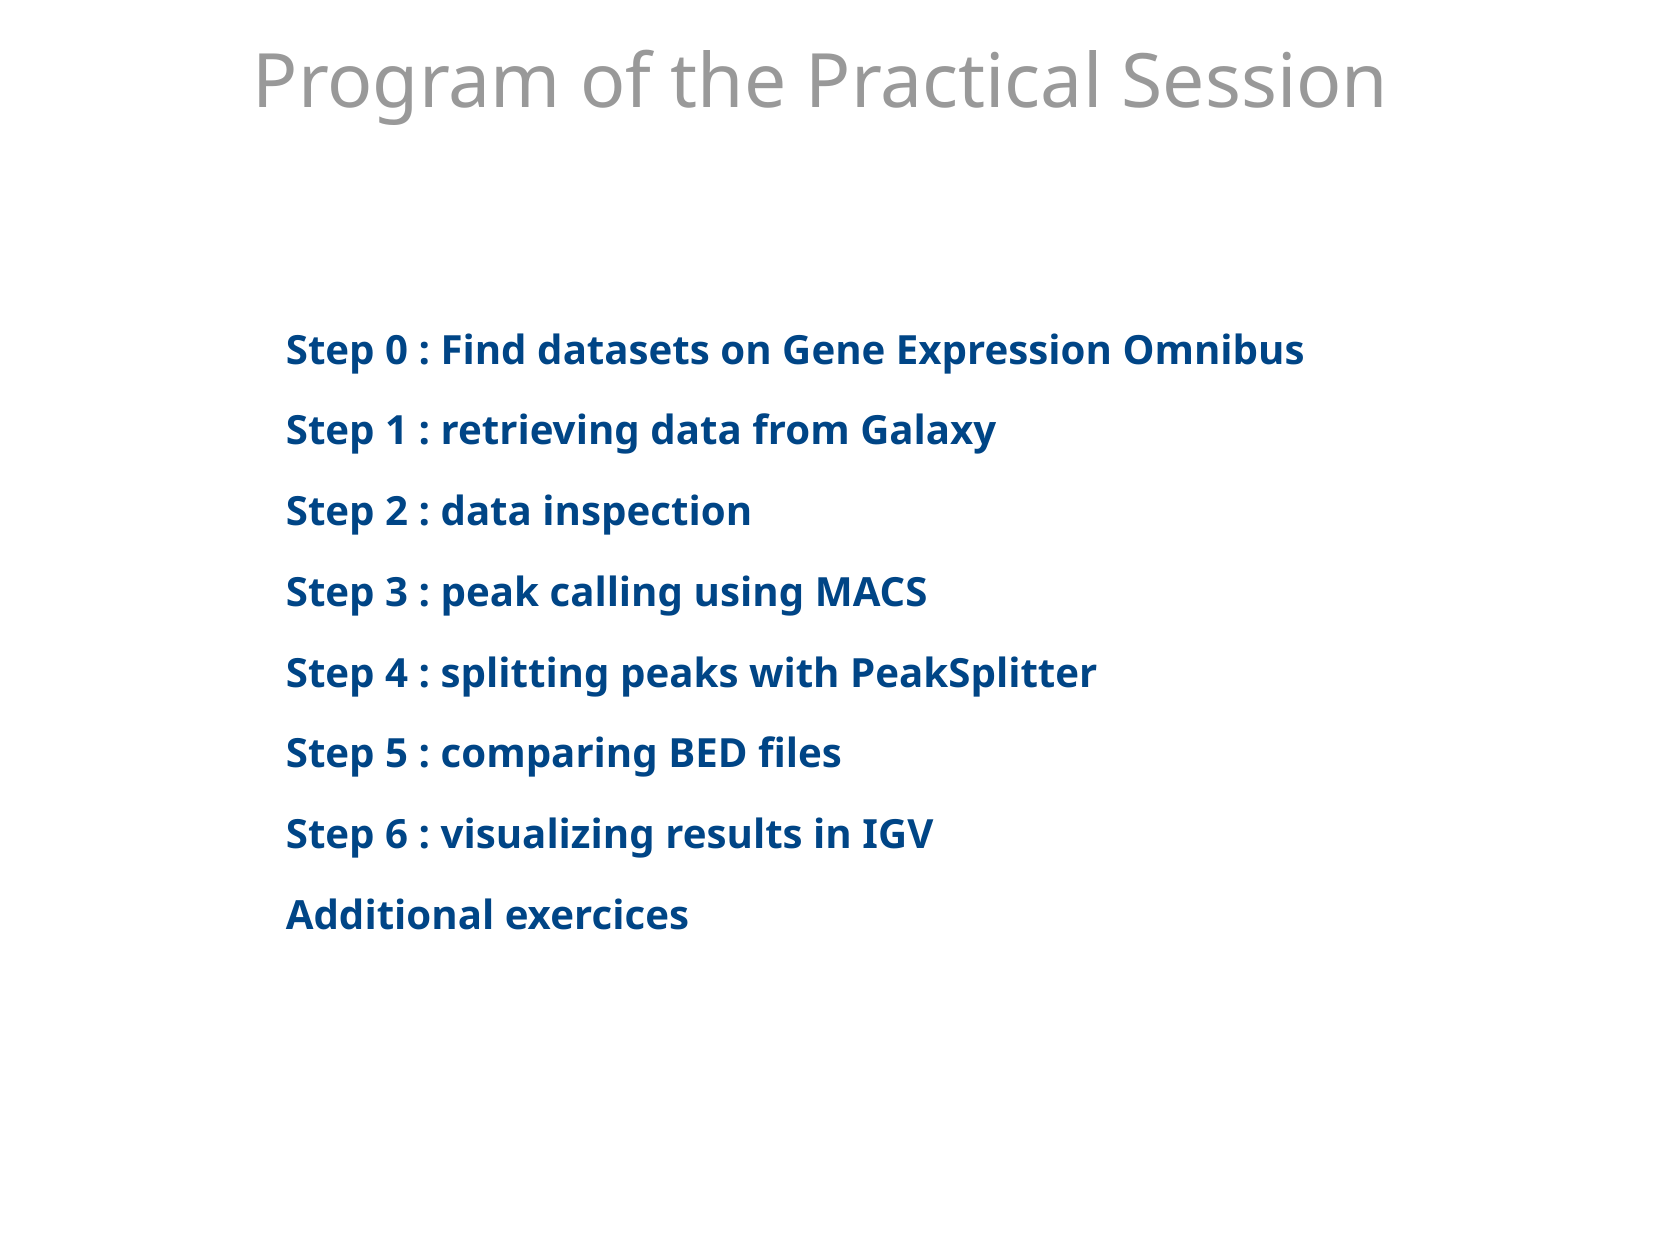

# Program of the Practical Session
Step 0 : Find datasets on Gene Expression Omnibus
Step 1 : retrieving data from Galaxy
Step 2 : data inspection
Step 3 : peak calling using MACS
Step 4 : splitting peaks with PeakSplitter
Step 5 : comparing BED files
Step 6 : visualizing results in IGV
Additional exercices